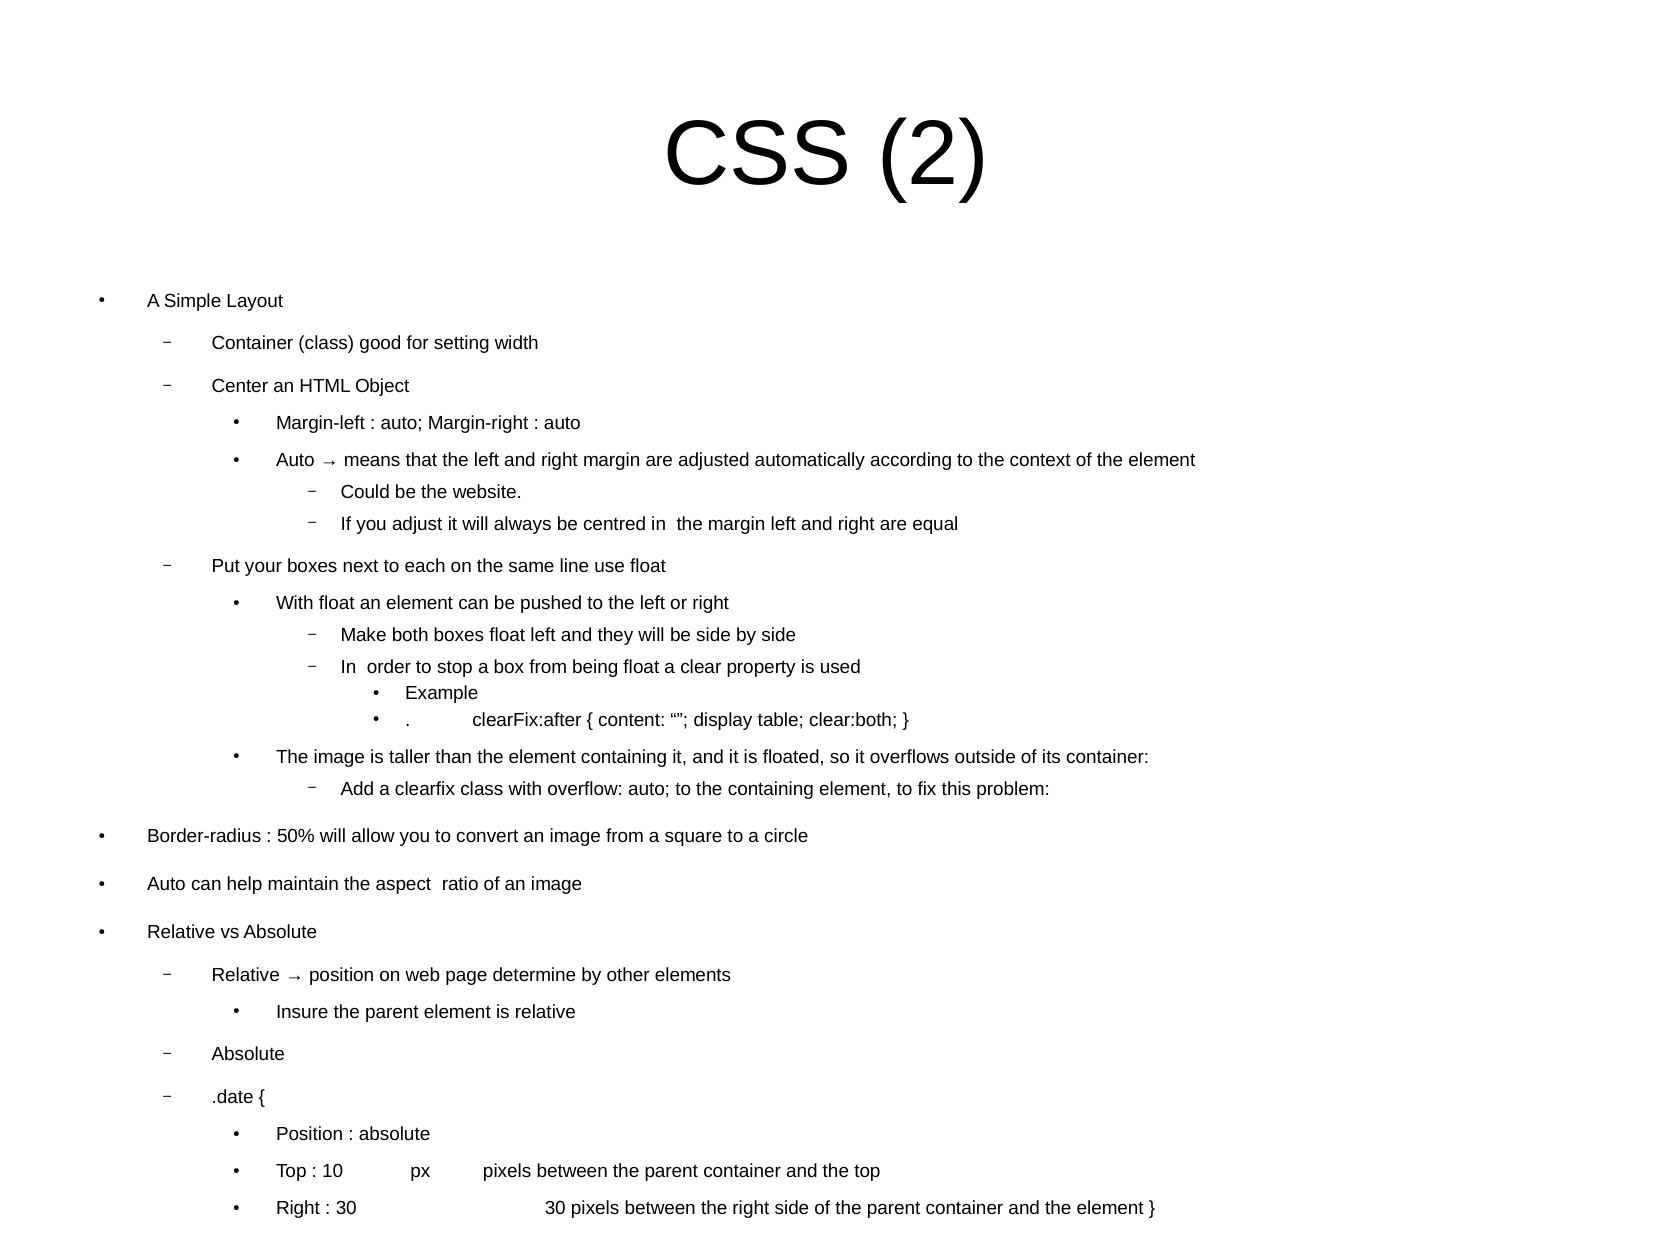

# CSS (2)
A Simple Layout
Container (class) good for setting width
Center an HTML Object
Margin-left : auto; Margin-right : auto
Auto → means that the left and right margin are adjusted automatically according to the context of the element
Could be the website.
If you adjust it will always be centred in the margin left and right are equal
Put your boxes next to each on the same line use float
With float an element can be pushed to the left or right
Make both boxes float left and they will be side by side
In order to stop a box from being float a clear property is used
Example
.	clearFix:after { content: “”; display table; clear:both; }
The image is taller than the element containing it, and it is floated, so it overflows outside of its container:
Add a clearfix class with overflow: auto; to the containing element, to fix this problem:
Border-radius : 50% will allow you to convert an image from a square to a circle
Auto can help maintain the aspect ratio of an image
Relative vs Absolute
Relative → position on web page determine by other elements
Insure the parent element is relative
Absolute
.date {
Position : absolute
Top : 10	px			 pixels between the parent container and the top
Right : 30 	 	 	30 pixels between the right side of the parent container and the element }